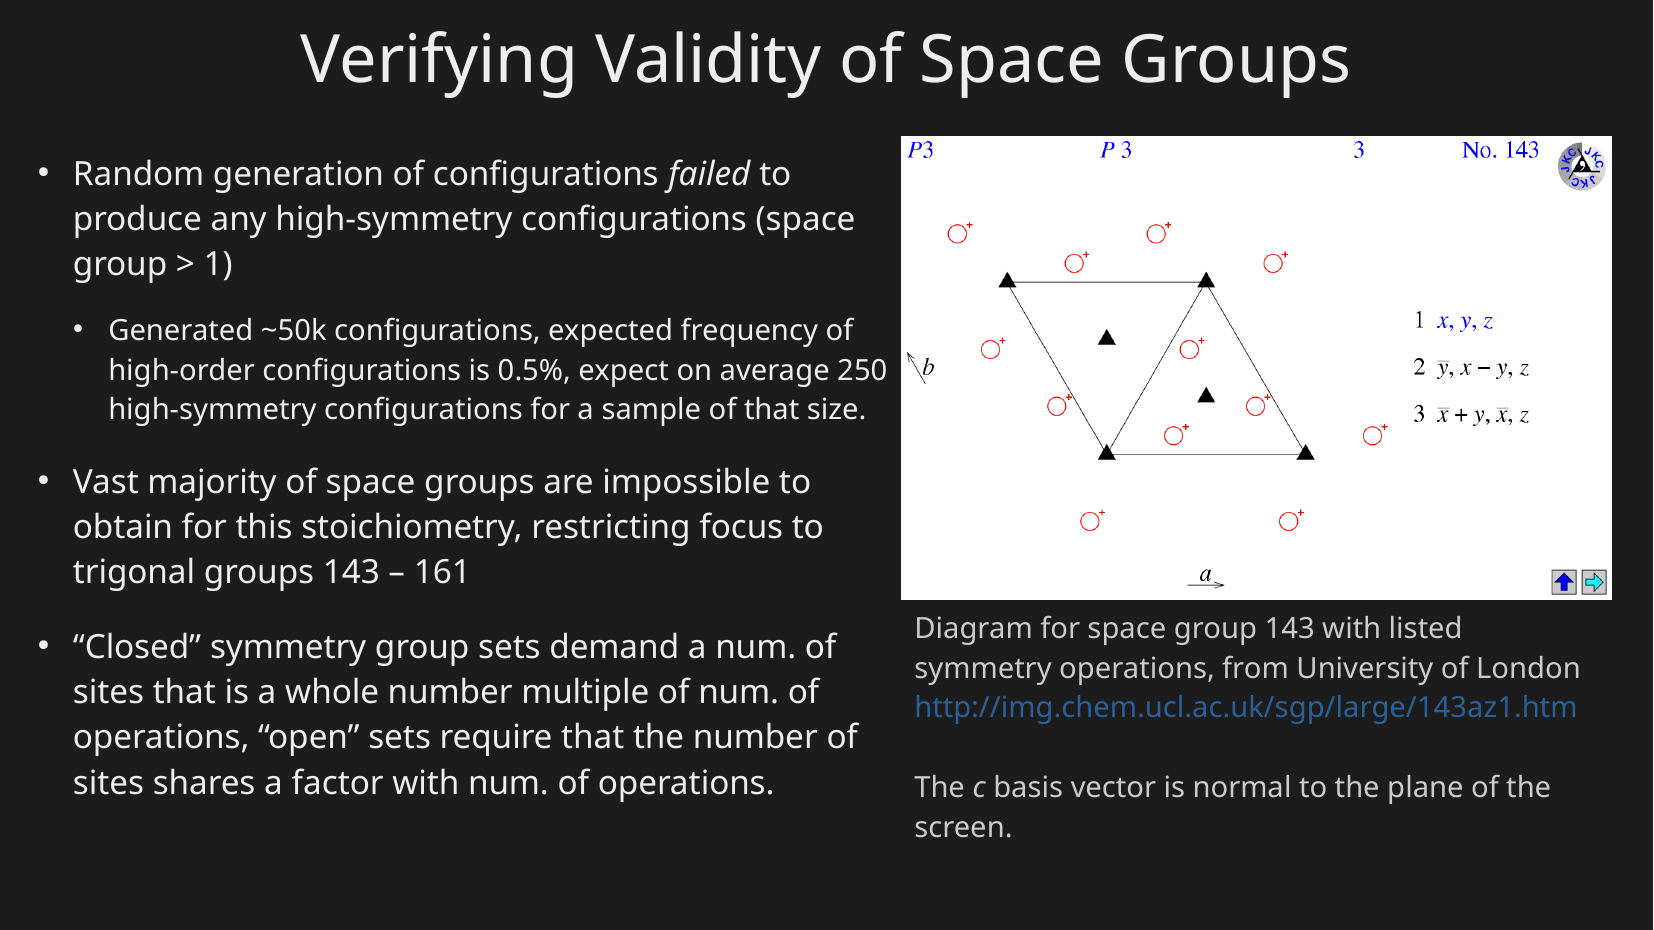

# Verifying Validity of Space Groups
Random generation of configurations failed to produce any high-symmetry configurations (space group > 1)
Generated ~50k configurations, expected frequency of high-order configurations is 0.5%, expect on average 250 high-symmetry configurations for a sample of that size.
Vast majority of space groups are impossible to obtain for this stoichiometry, restricting focus to trigonal groups 143 – 161
“Closed” symmetry group sets demand a num. of sites that is a whole number multiple of num. of operations, “open” sets require that the number of sites shares a factor with num. of operations.
Diagram for space group 143 with listed symmetry operations, from University of London http://img.chem.ucl.ac.uk/sgp/large/143az1.htm
The c basis vector is normal to the plane of the screen.